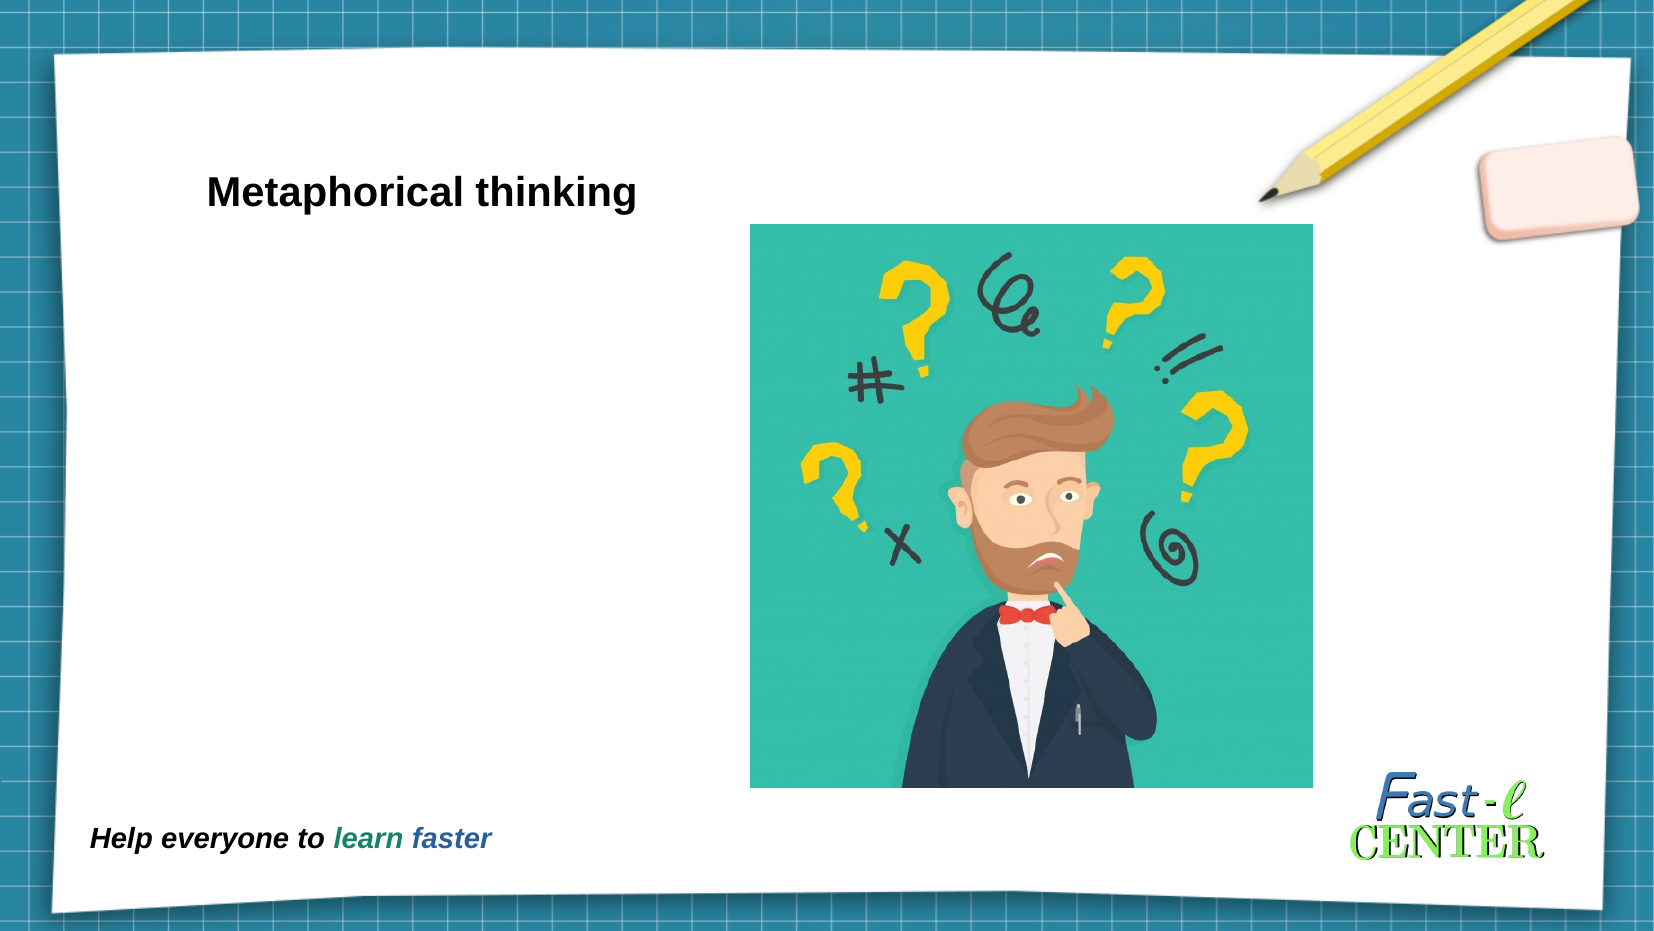

Metaphorical thinking
Help everyone to learn faster